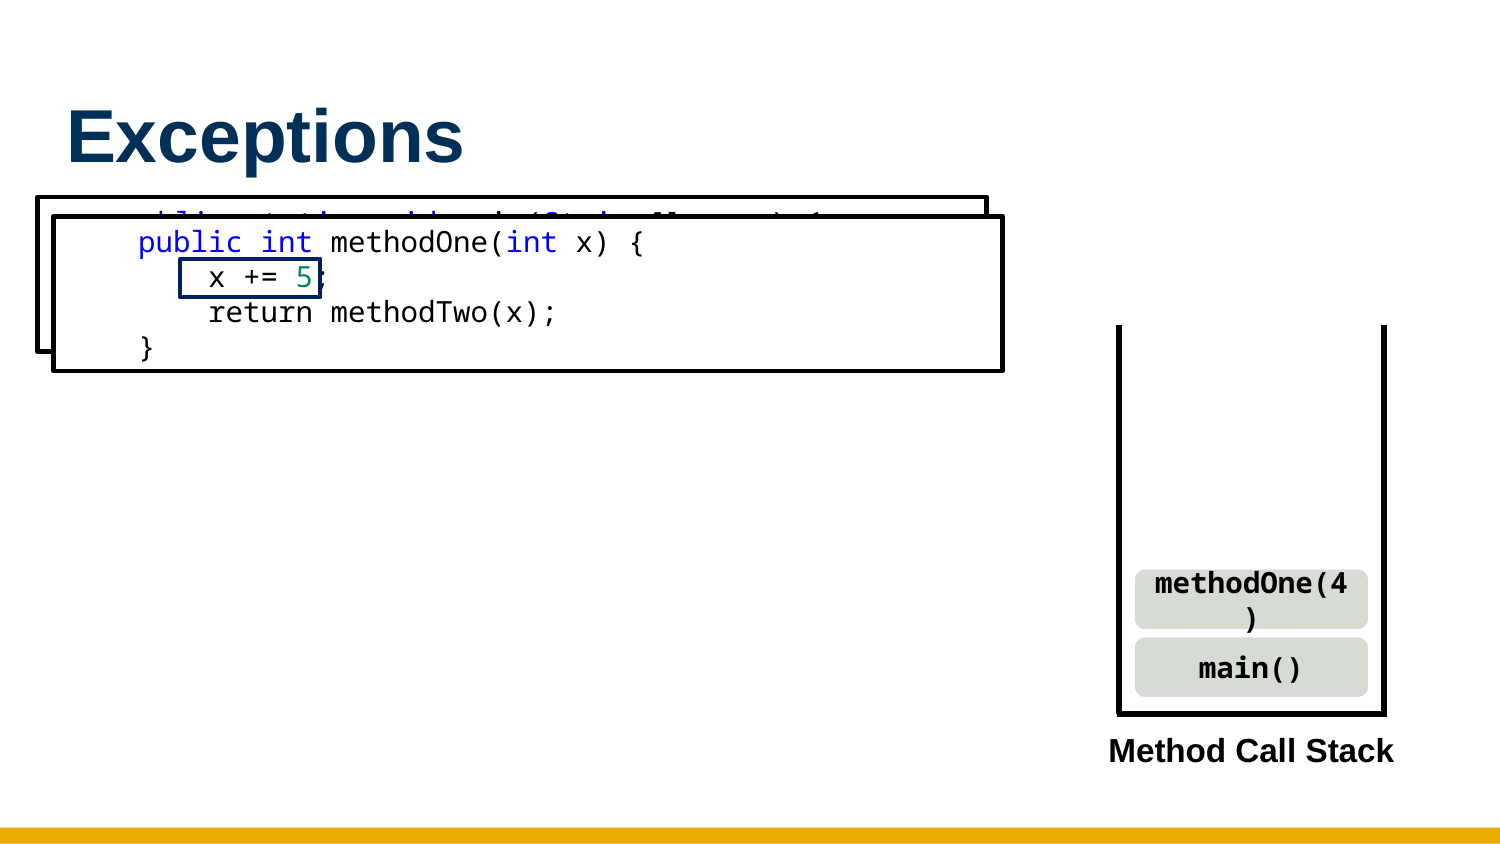

# Exceptions
 public static void main(String[] args) {
    int x = 4;
 System.out.println(methodOne(x));
 }
 public int methodOne(int x) {
    x += 5;
 return methodTwo(x);
 }
methodOne(4)
main()
Method Call Stack